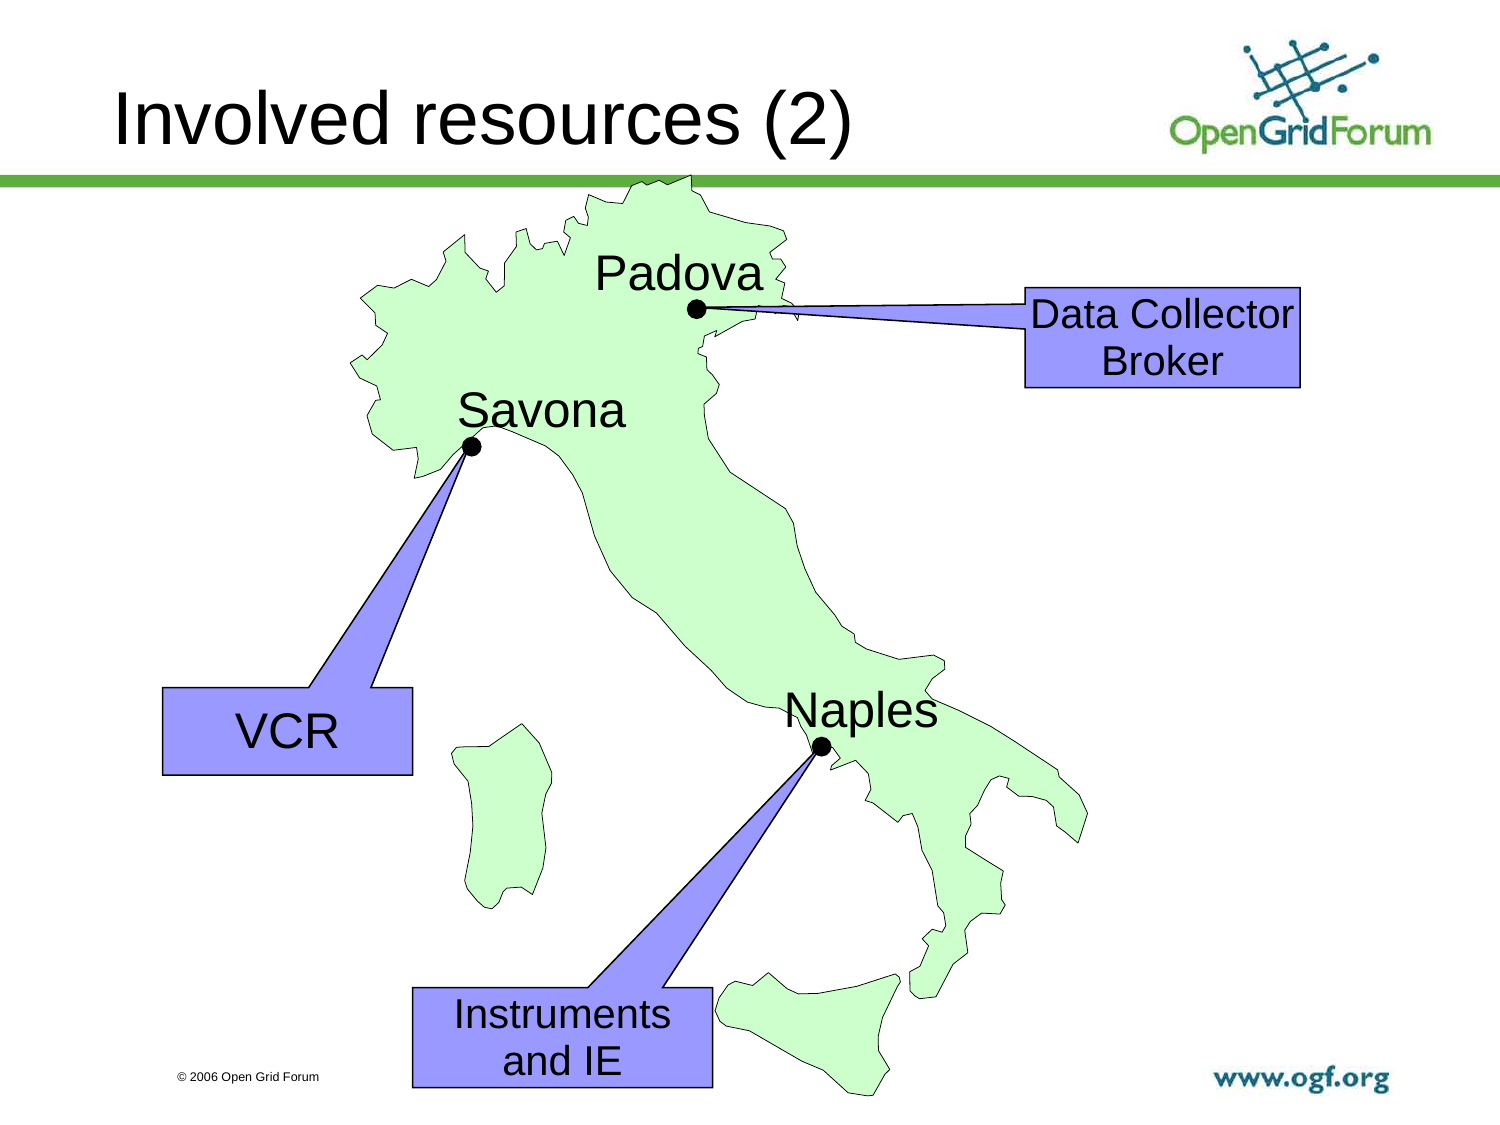

# Involved resources (2)
Padova
Data Collector
Broker
Savona
Naples
VCR
Instruments
and IE